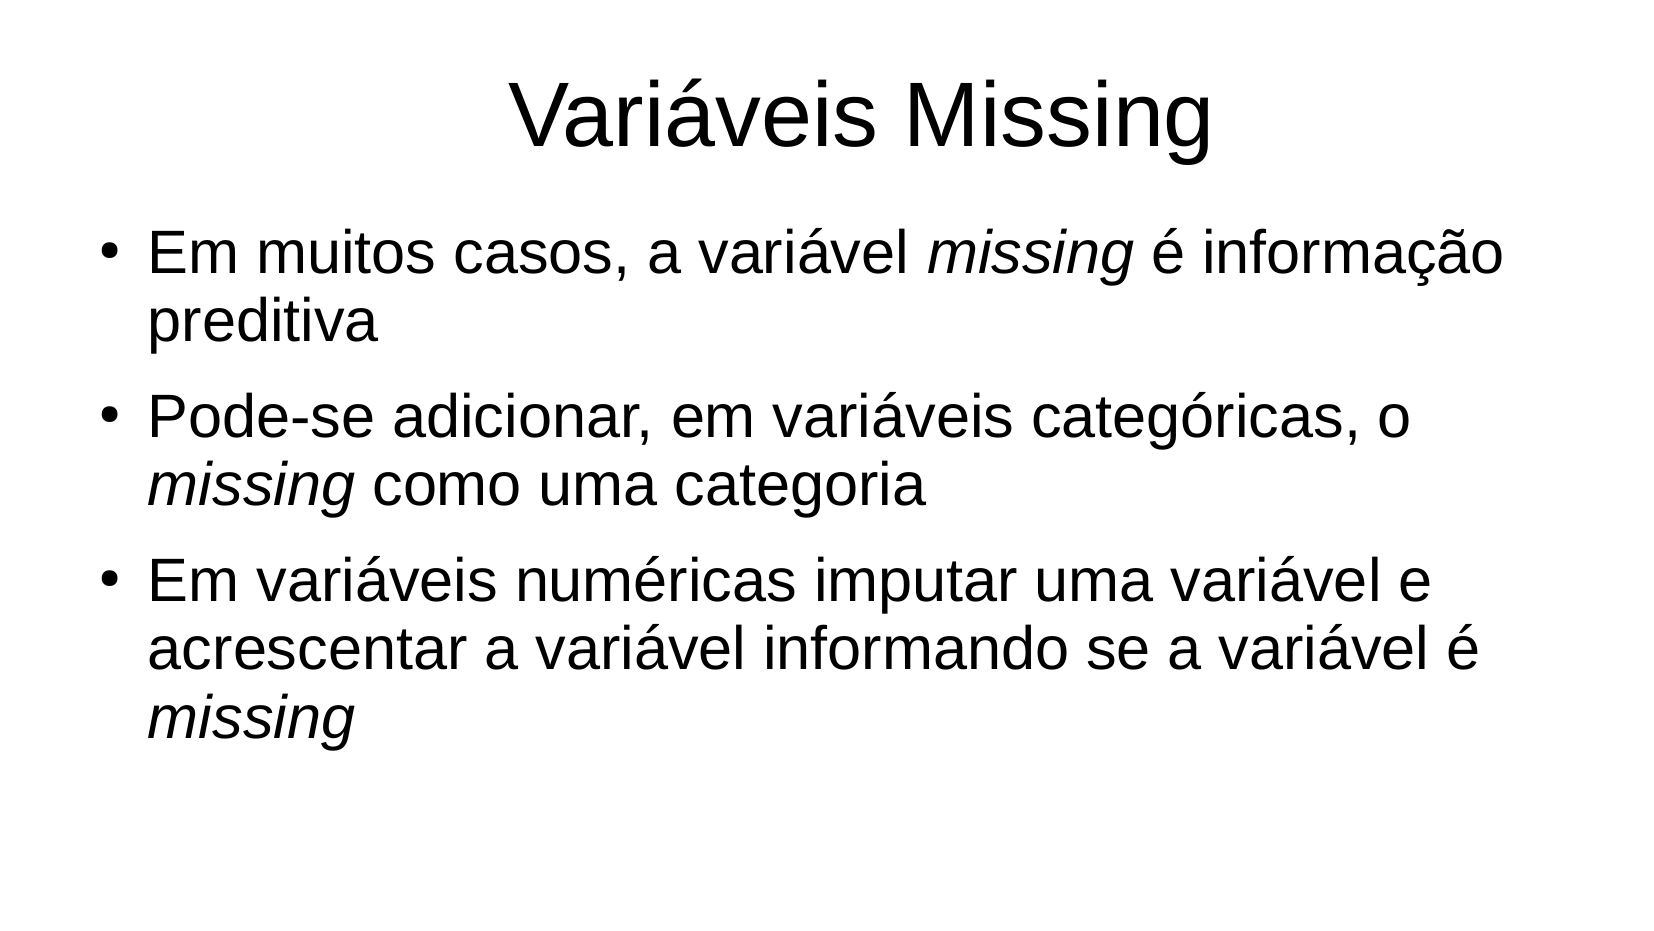

# Variáveis Missing
Em muitos casos, a variável missing é informação preditiva
Pode-se adicionar, em variáveis categóricas, o missing como uma categoria
Em variáveis numéricas imputar uma variável e acrescentar a variável informando se a variável é missing